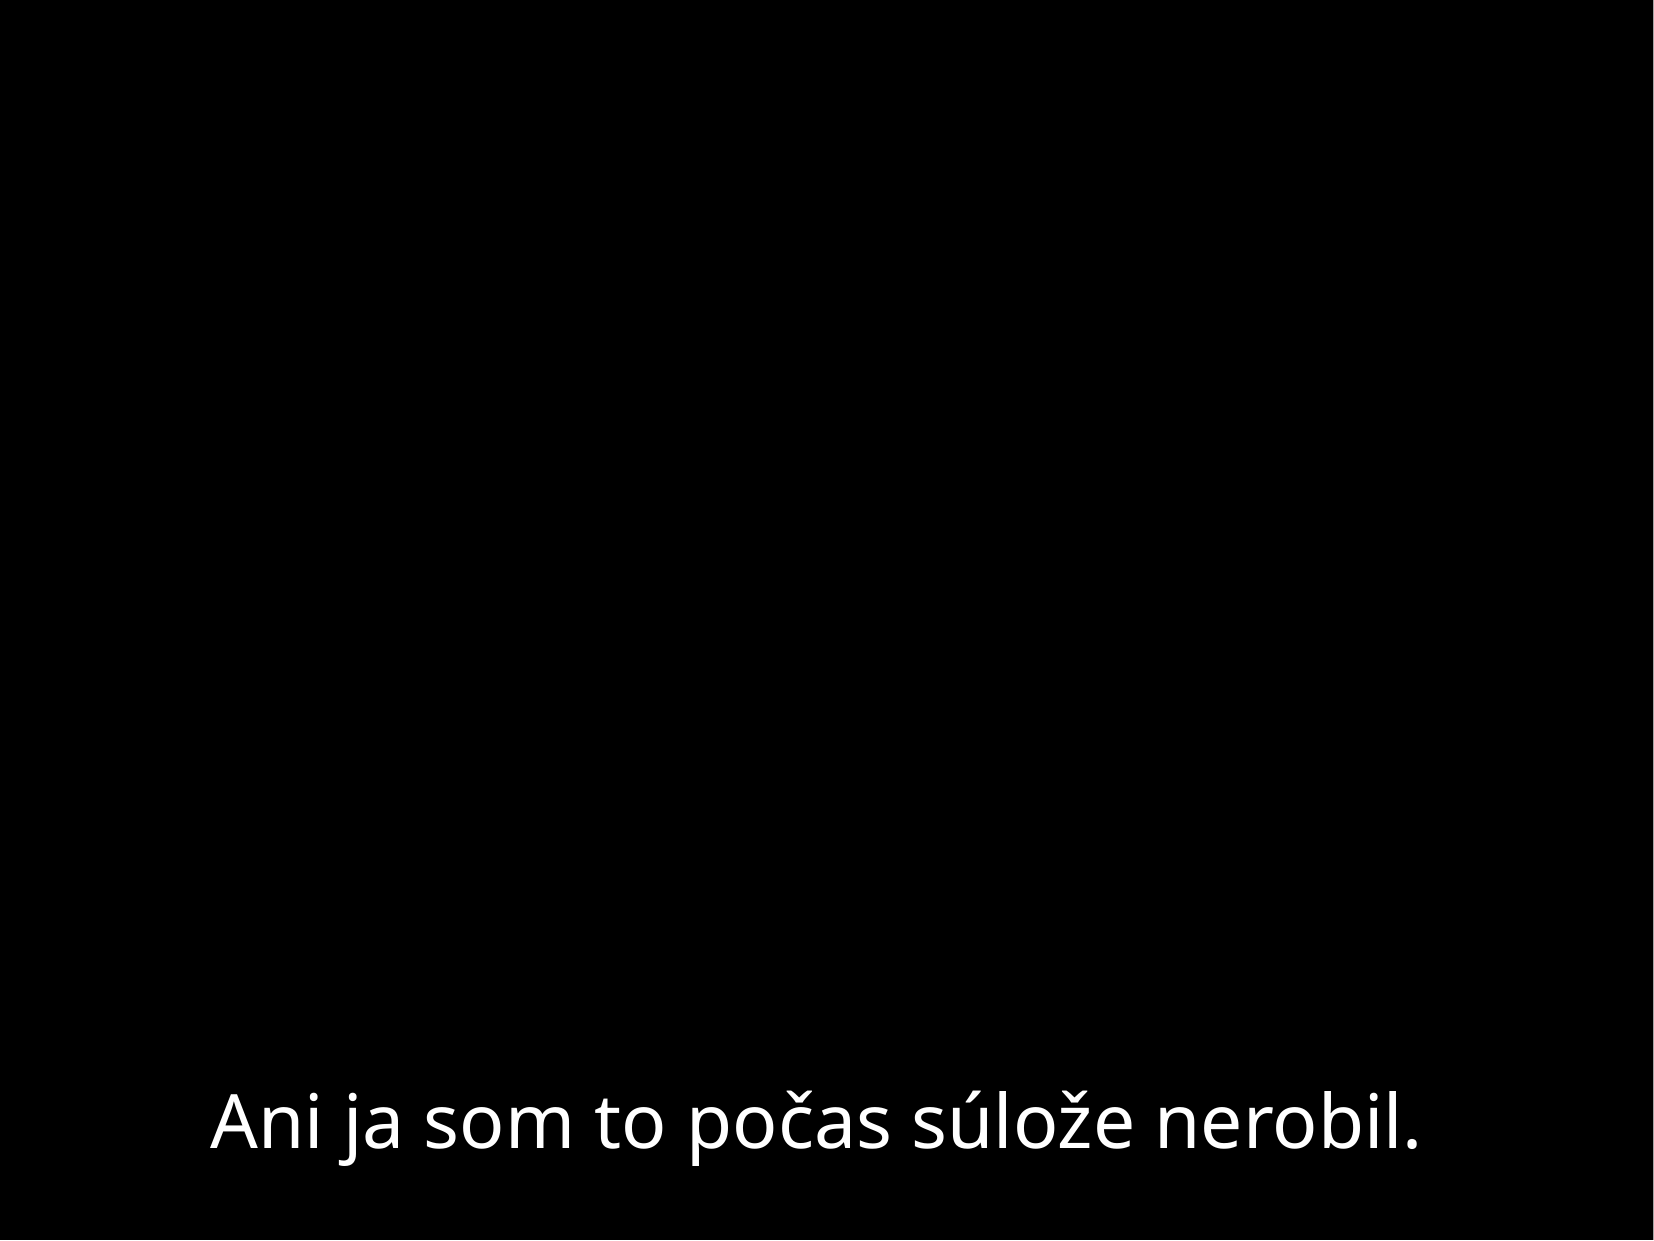

# Ani ja som to počas súlože nerobil.